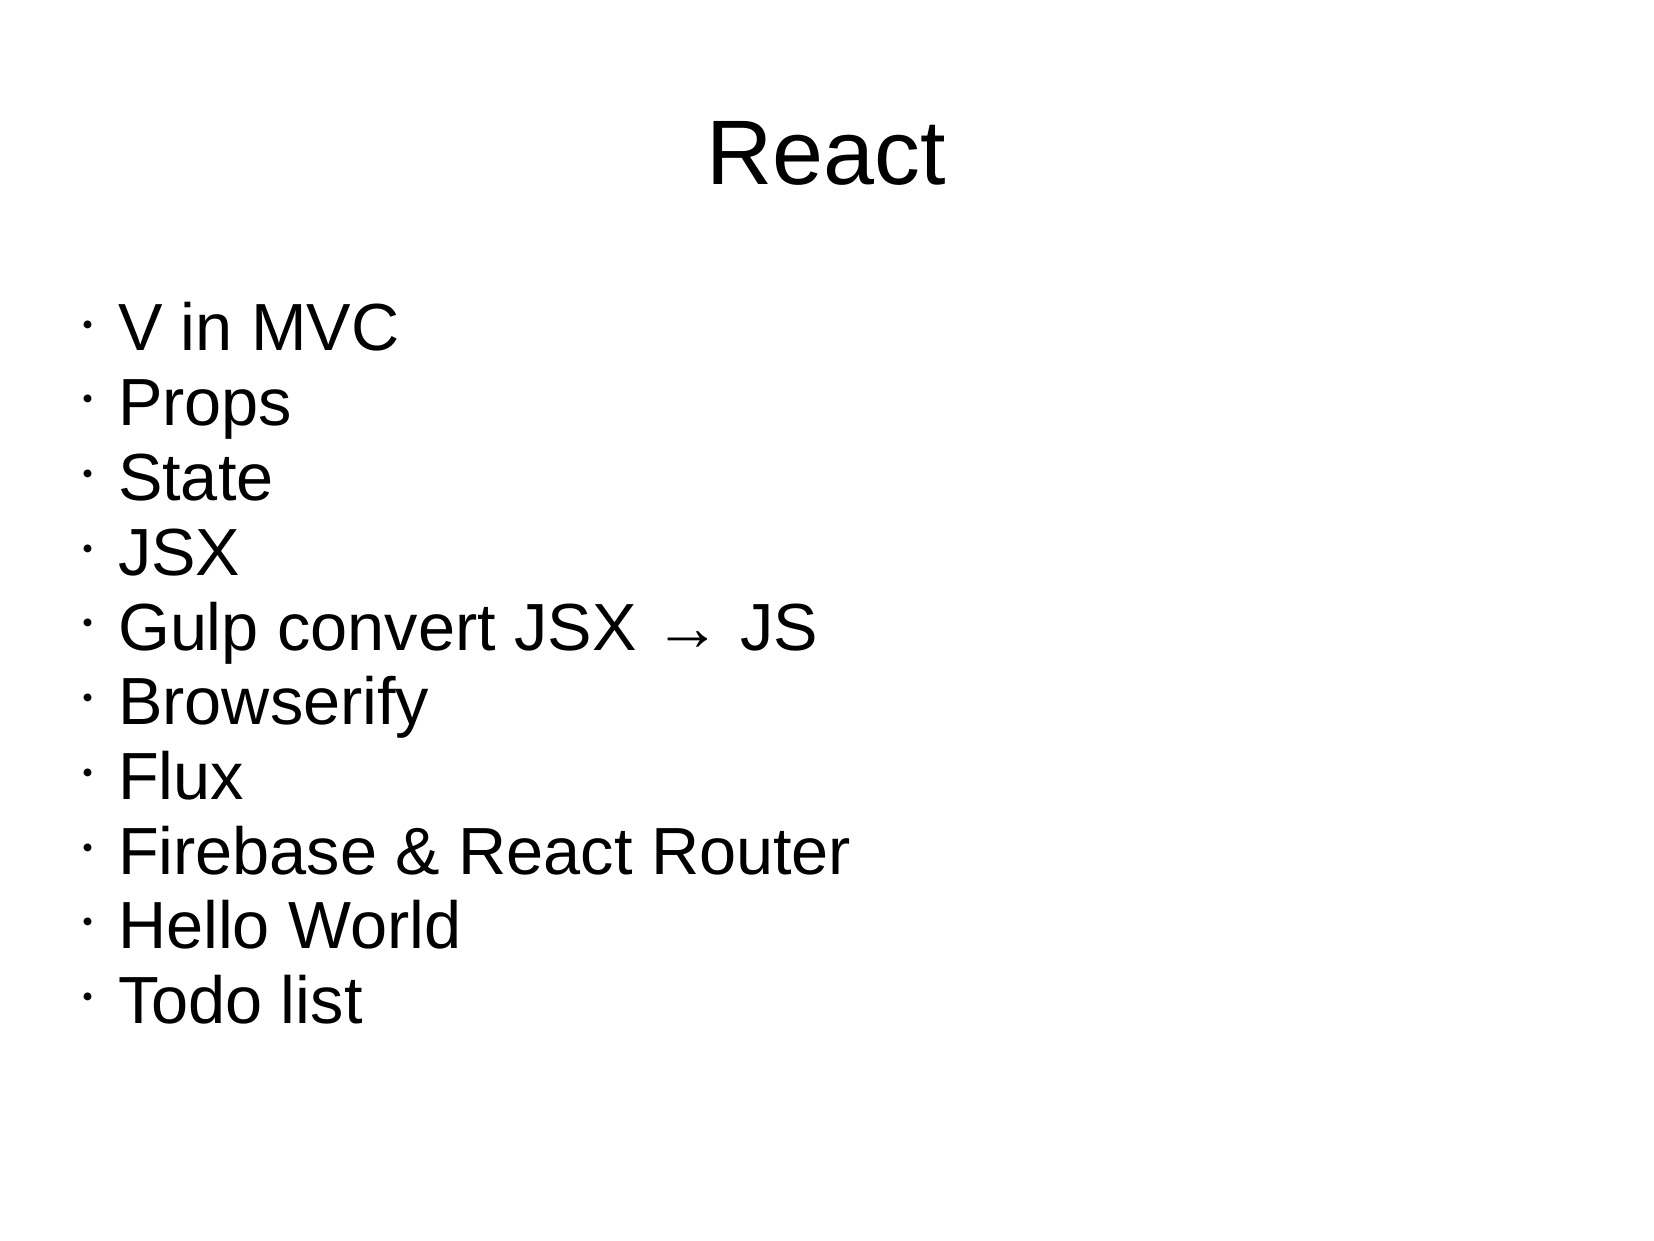

# React
V in MVC
Props
State
JSX
Gulp convert JSX → JS
Browserify
Flux
Firebase & React Router
Hello World
Todo list